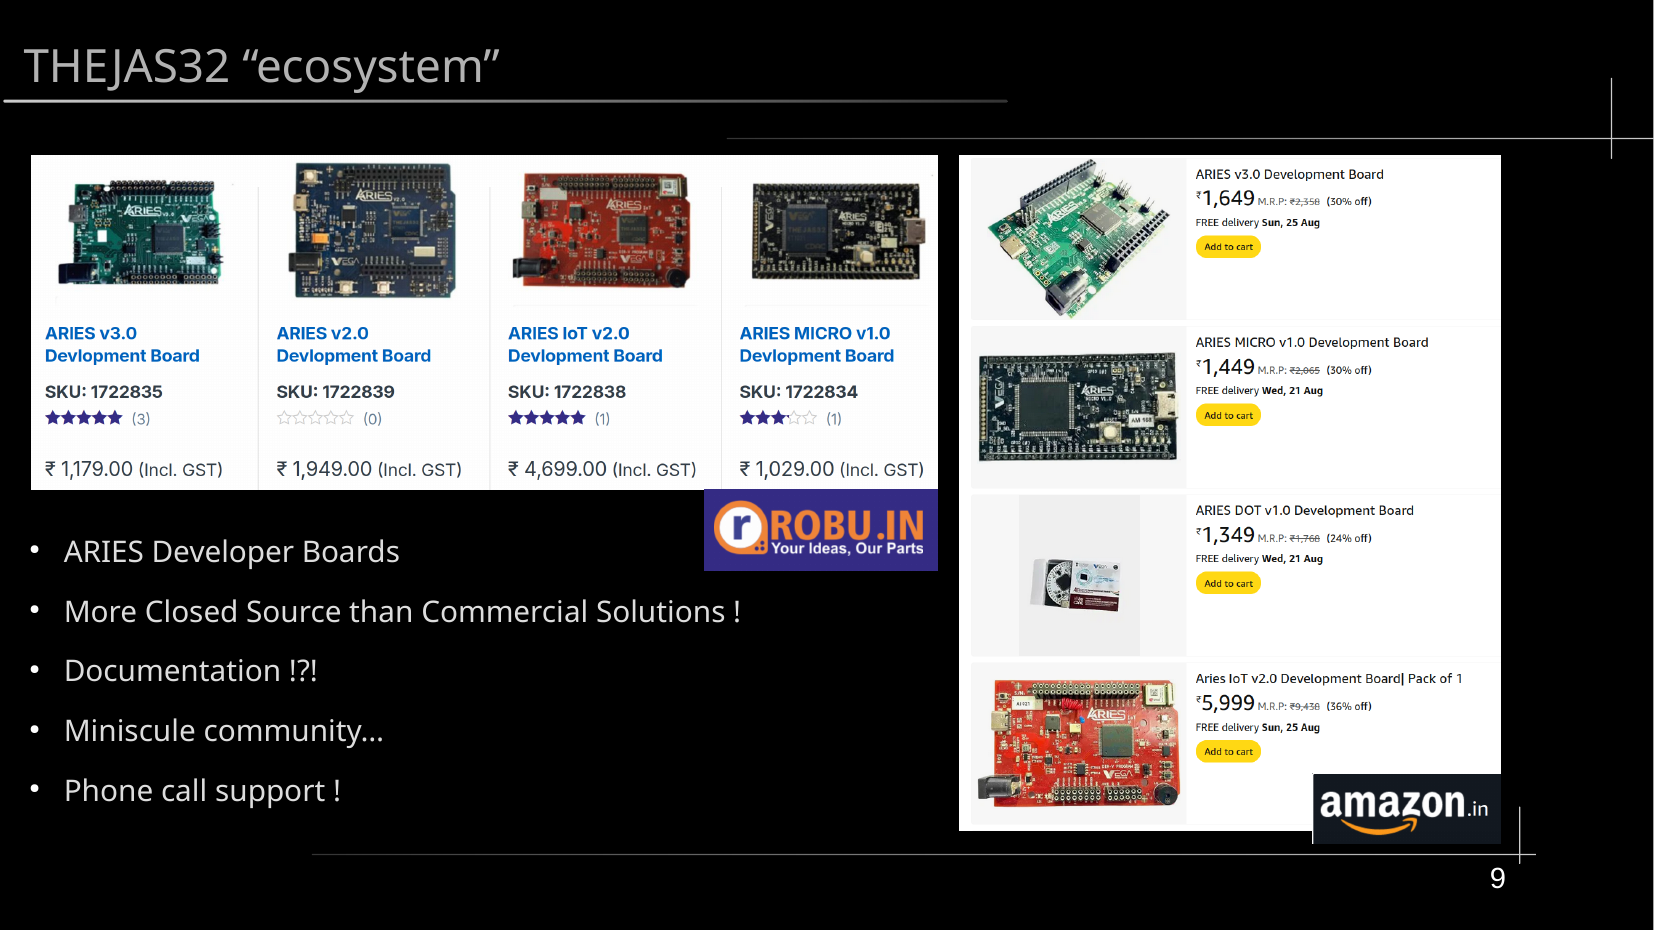

# THEJAS32 “ecosystem”
ARIES Developer Boards
More Closed Source than Commercial Solutions !
Documentation !?!
Miniscule community…
Phone call support !
9